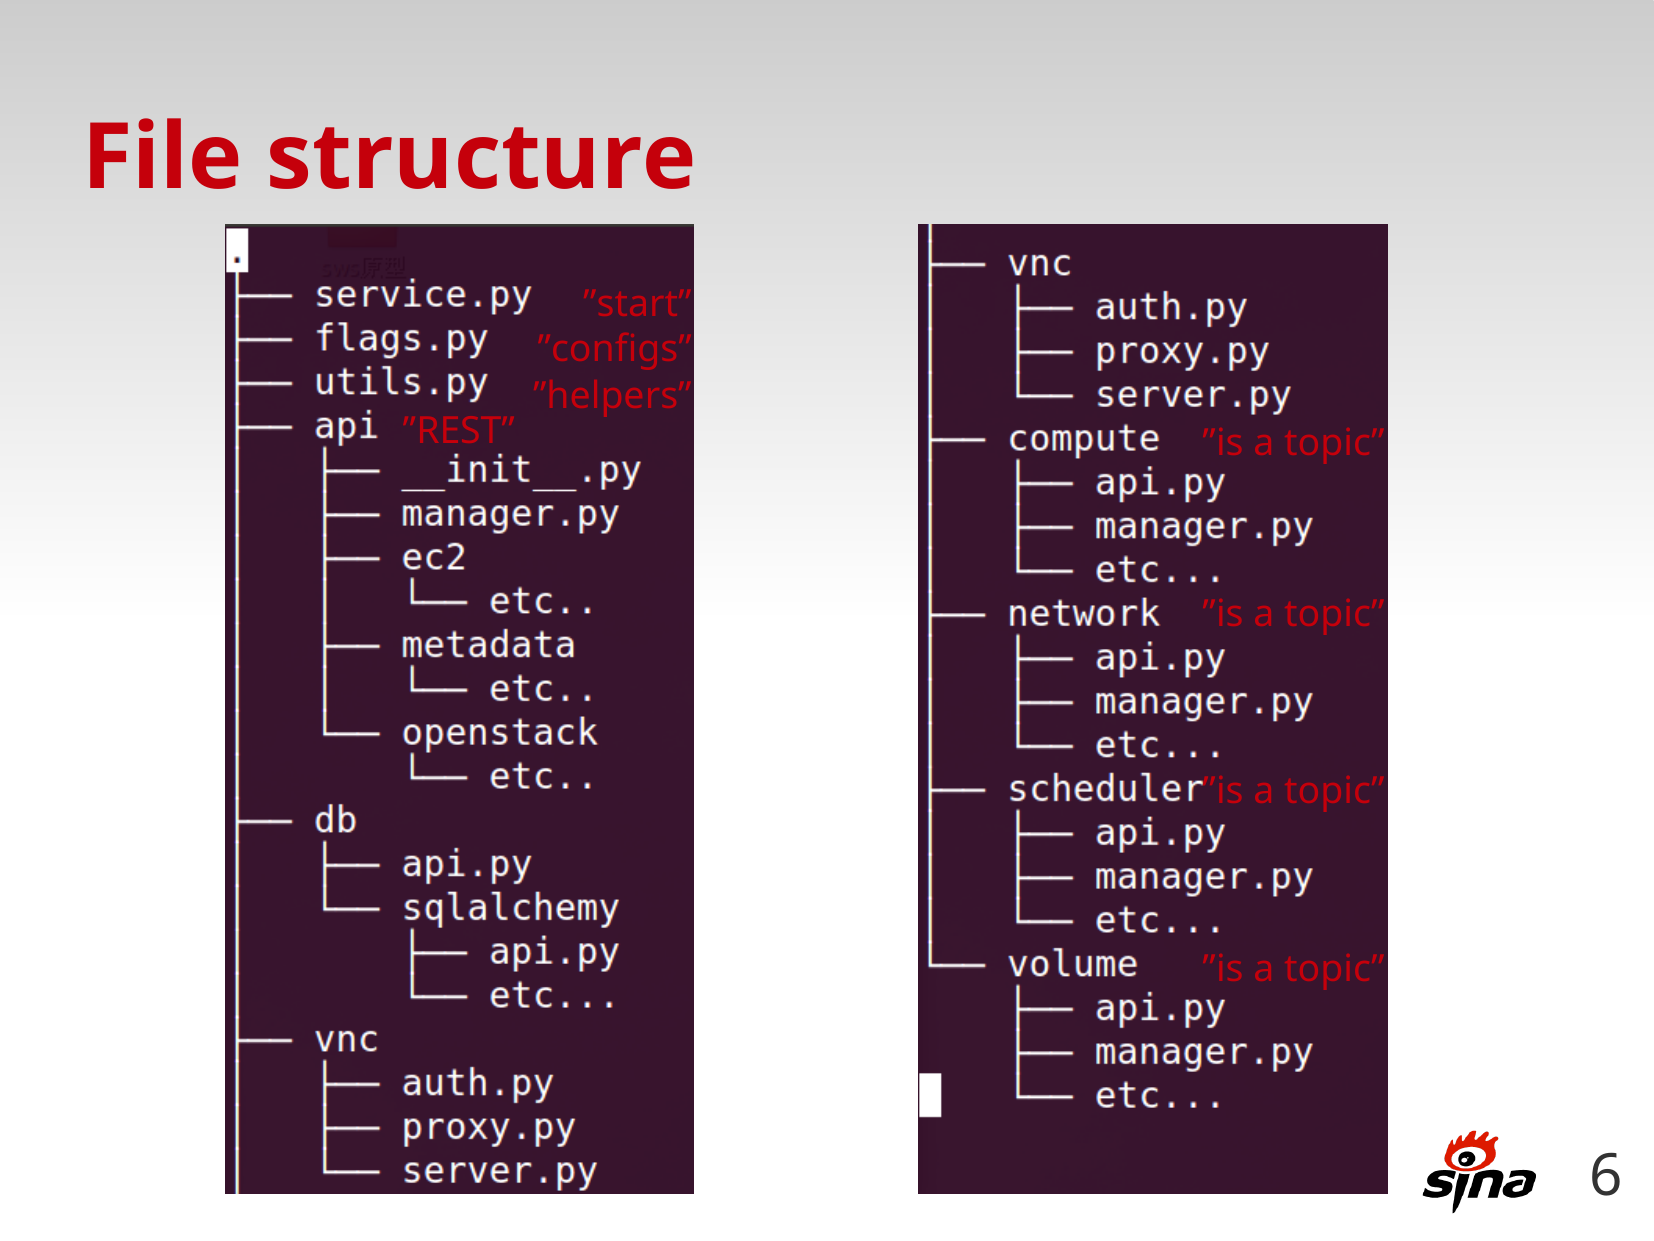

# File structure
”start”
”configs”
”helpers”
”REST”
”is a topic”
”is a topic”
”is a topic”
”is a topic”
6